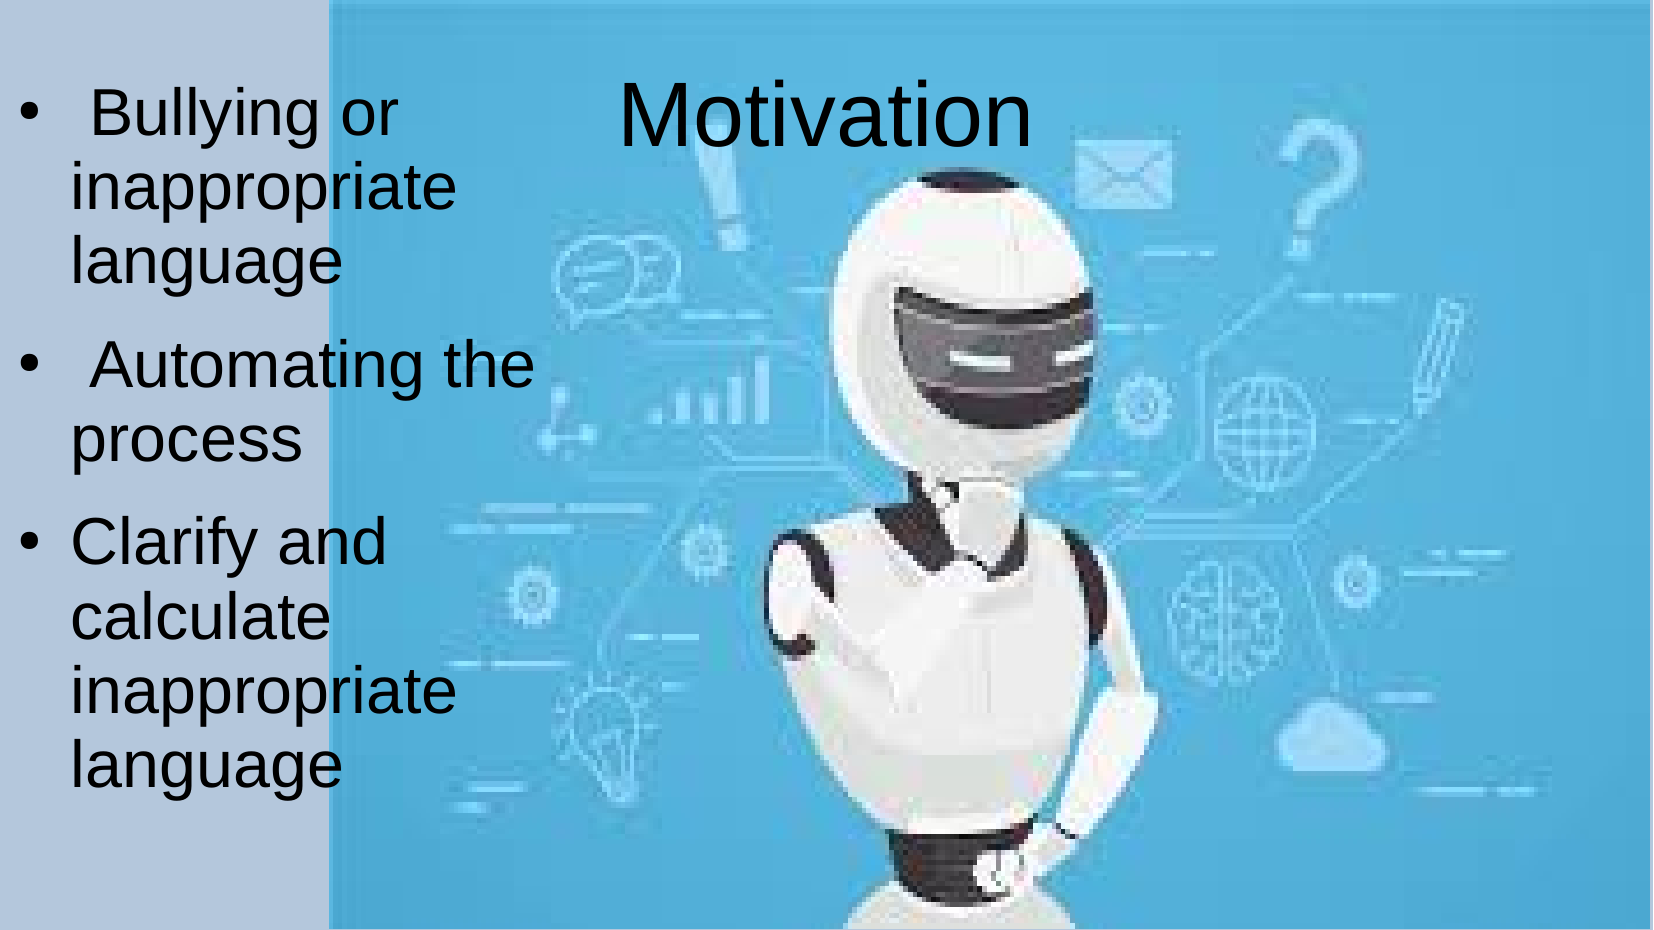

# Motivation
 Bullying or inappropriate language
 Automating the process
Clarify and calculate inappropriate language